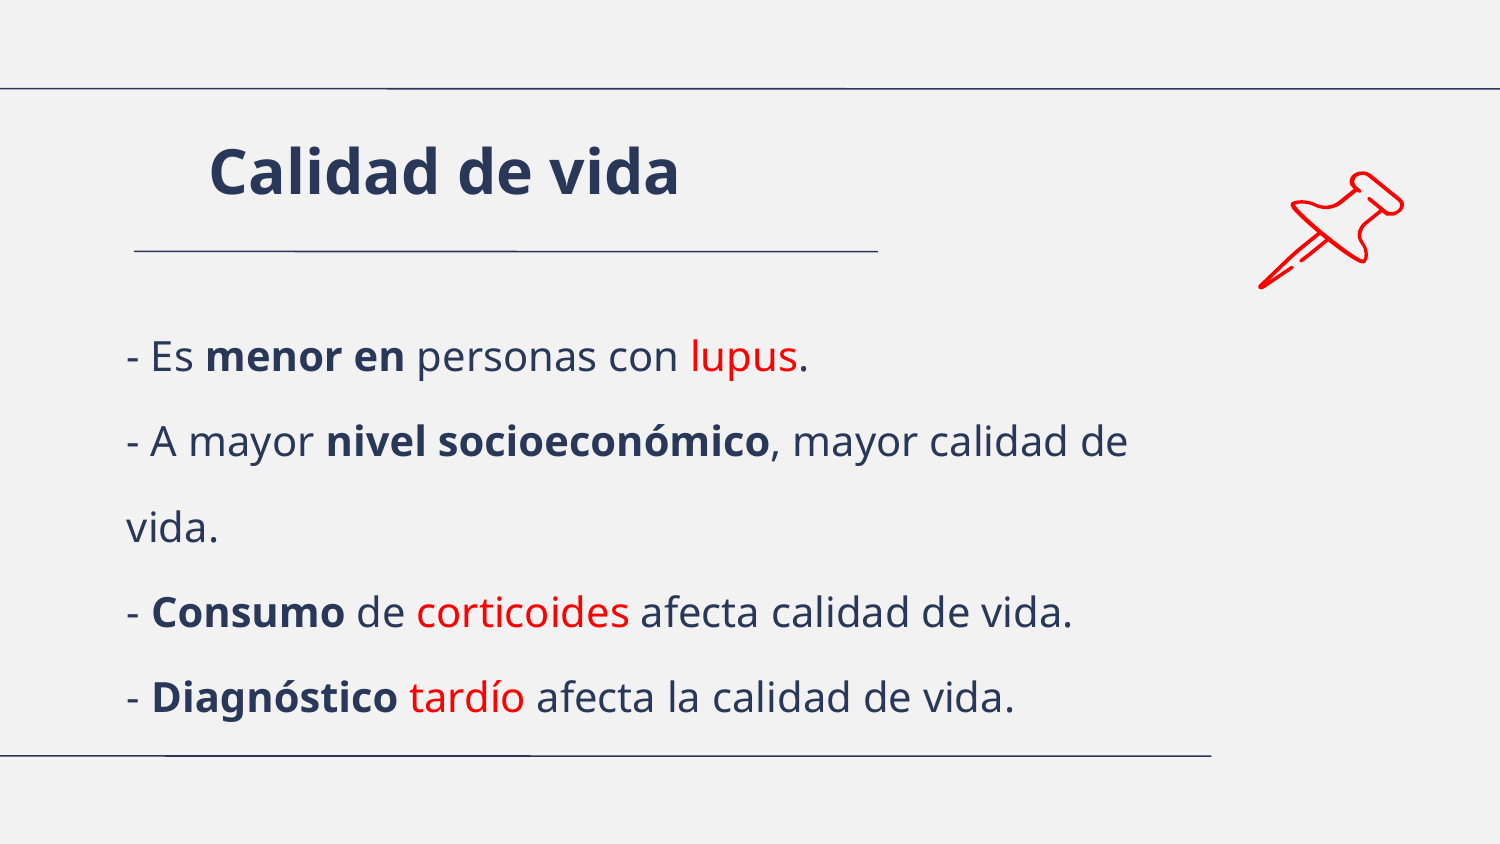

# Calidad de vida
- Es menor en personas con lupus.
- A mayor nivel socioeconómico, mayor calidad de vida.
- Consumo de corticoides afecta calidad de vida.
- Diagnóstico tardío afecta la calidad de vida.